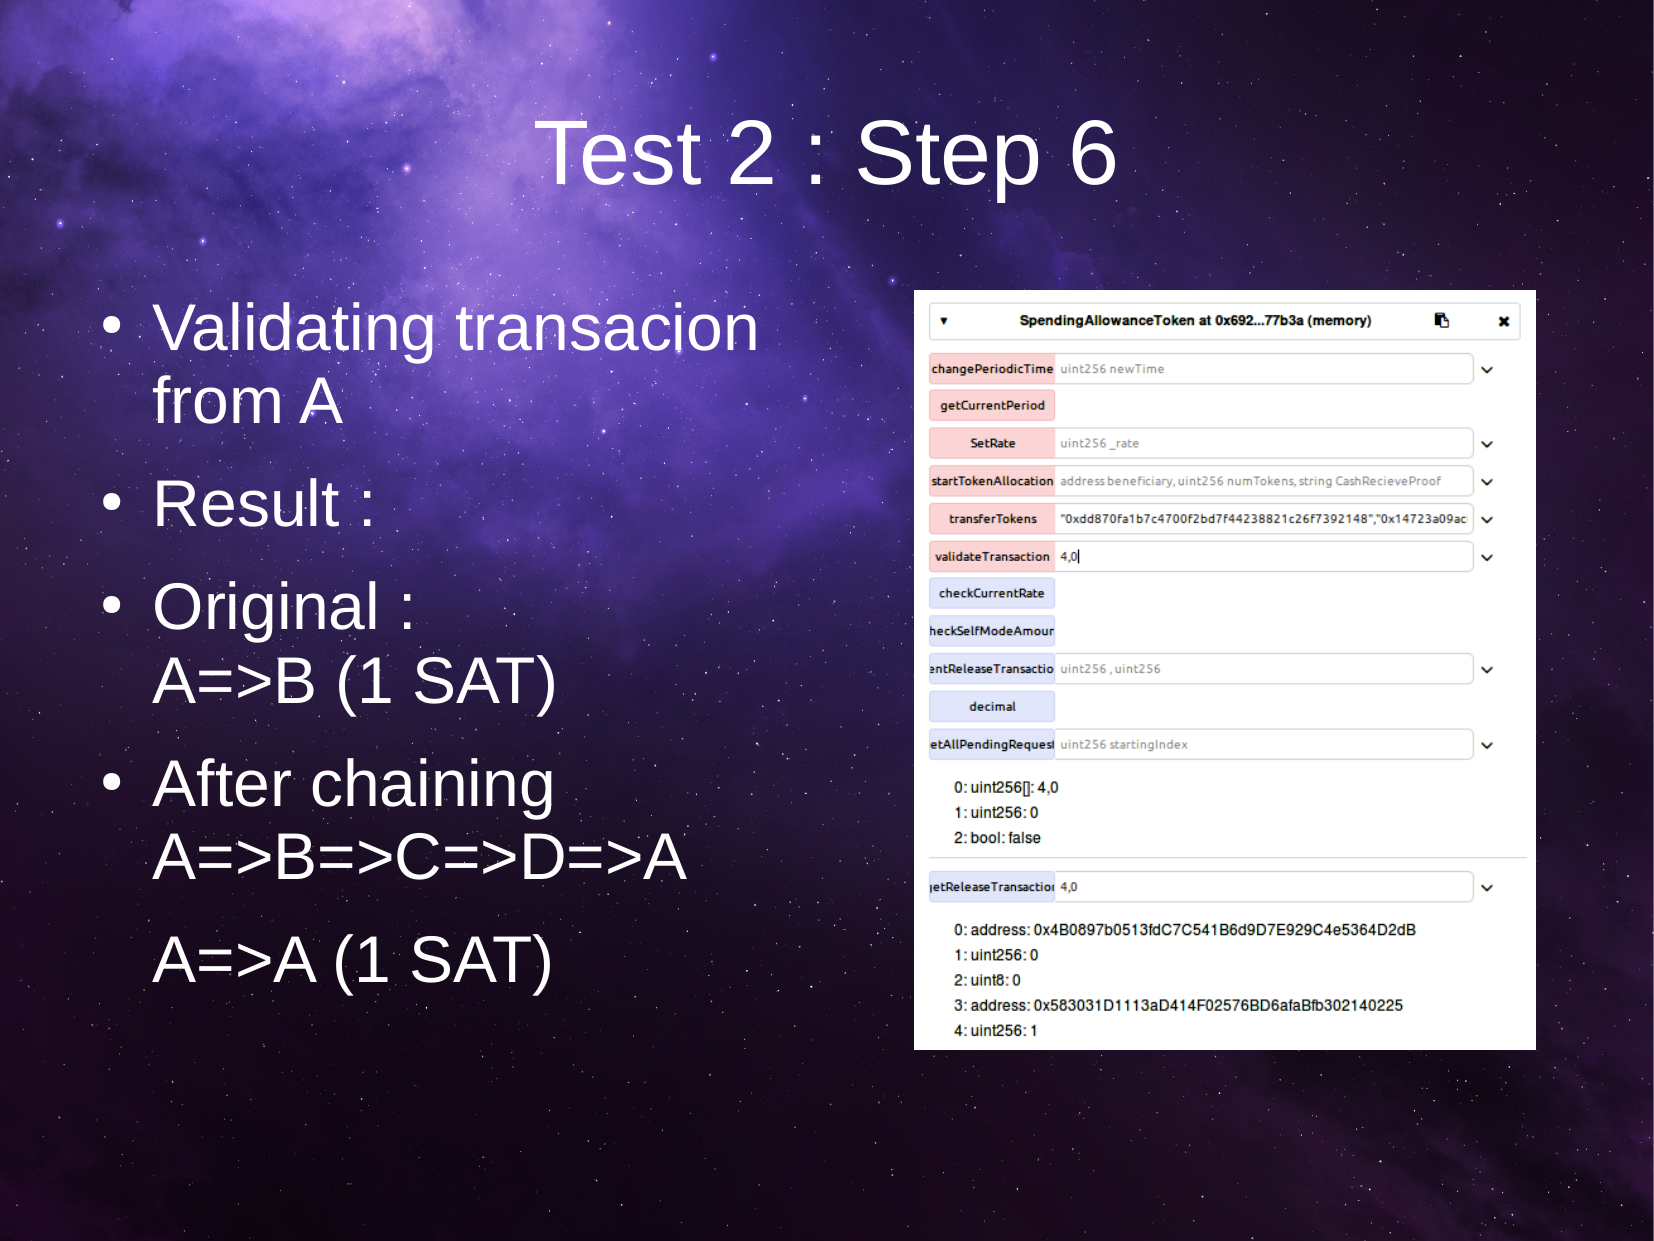

# Test 2 : Step 6
Validating transacion from A
Result :
Original :								 																A=>B (1 SAT)
After chaining 	A=>B=>C=>D=>A
A=>A (1 SAT)